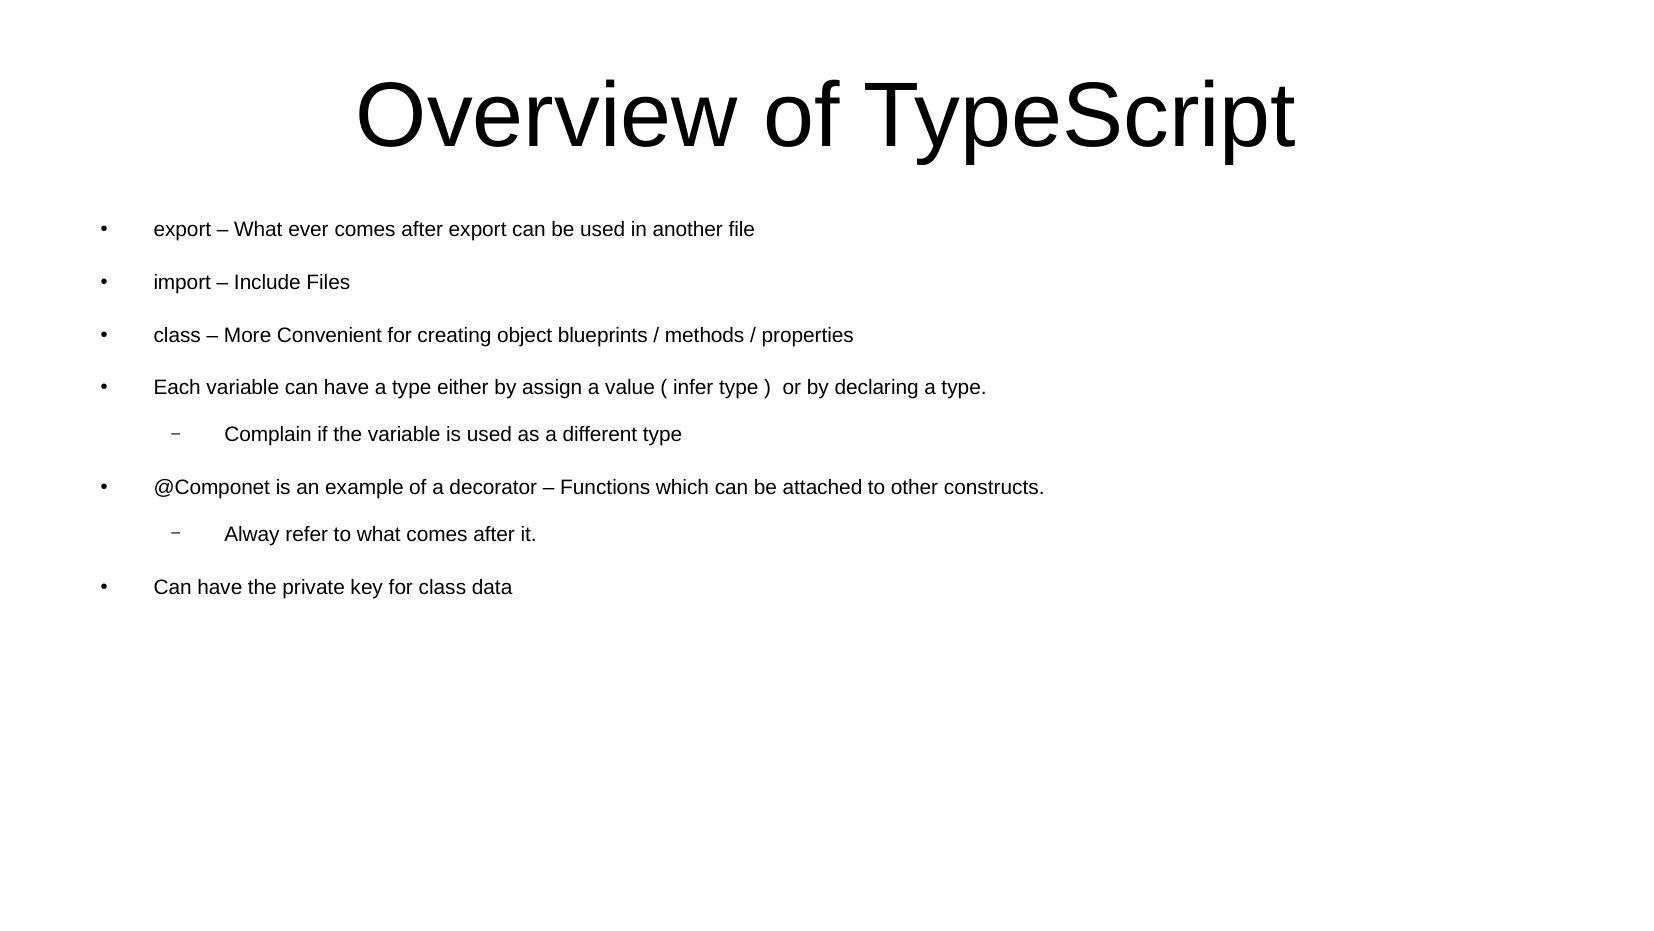

# Overview of TypeScript
export – What ever comes after export can be used in another file
import – Include Files
class – More Convenient for creating object blueprints / methods / properties
Each variable can have a type either by assign a value ( infer type ) or by declaring a type.
Complain if the variable is used as a different type
@Componet is an example of a decorator – Functions which can be attached to other constructs.
Alway refer to what comes after it.
Can have the private key for class data